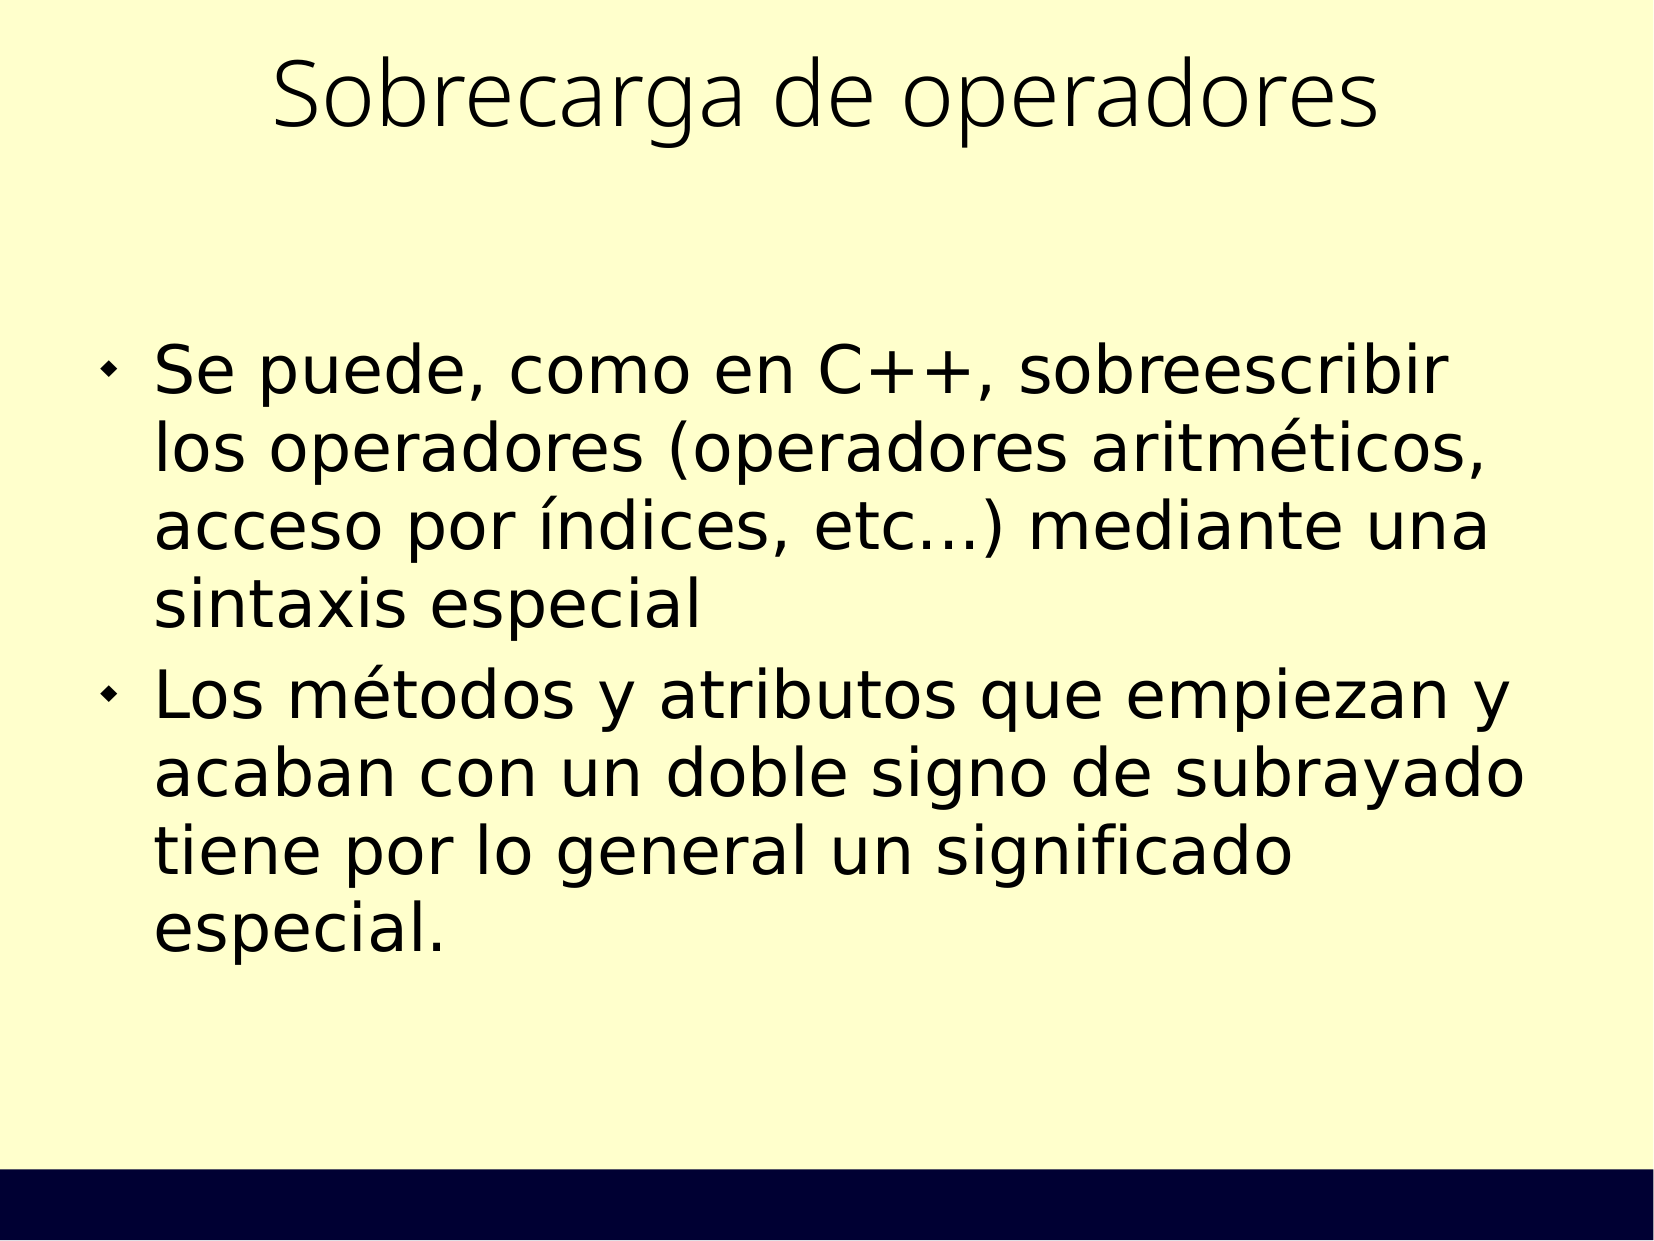

# Sobrecarga de operadores
Se puede, como en C++, sobreescribir los operadores (operadores aritméticos, acceso por índices, etc...) mediante una sintaxis especial
Los métodos y atributos que empiezan y acaban con un doble signo de subrayado tiene por lo general un significado especial.